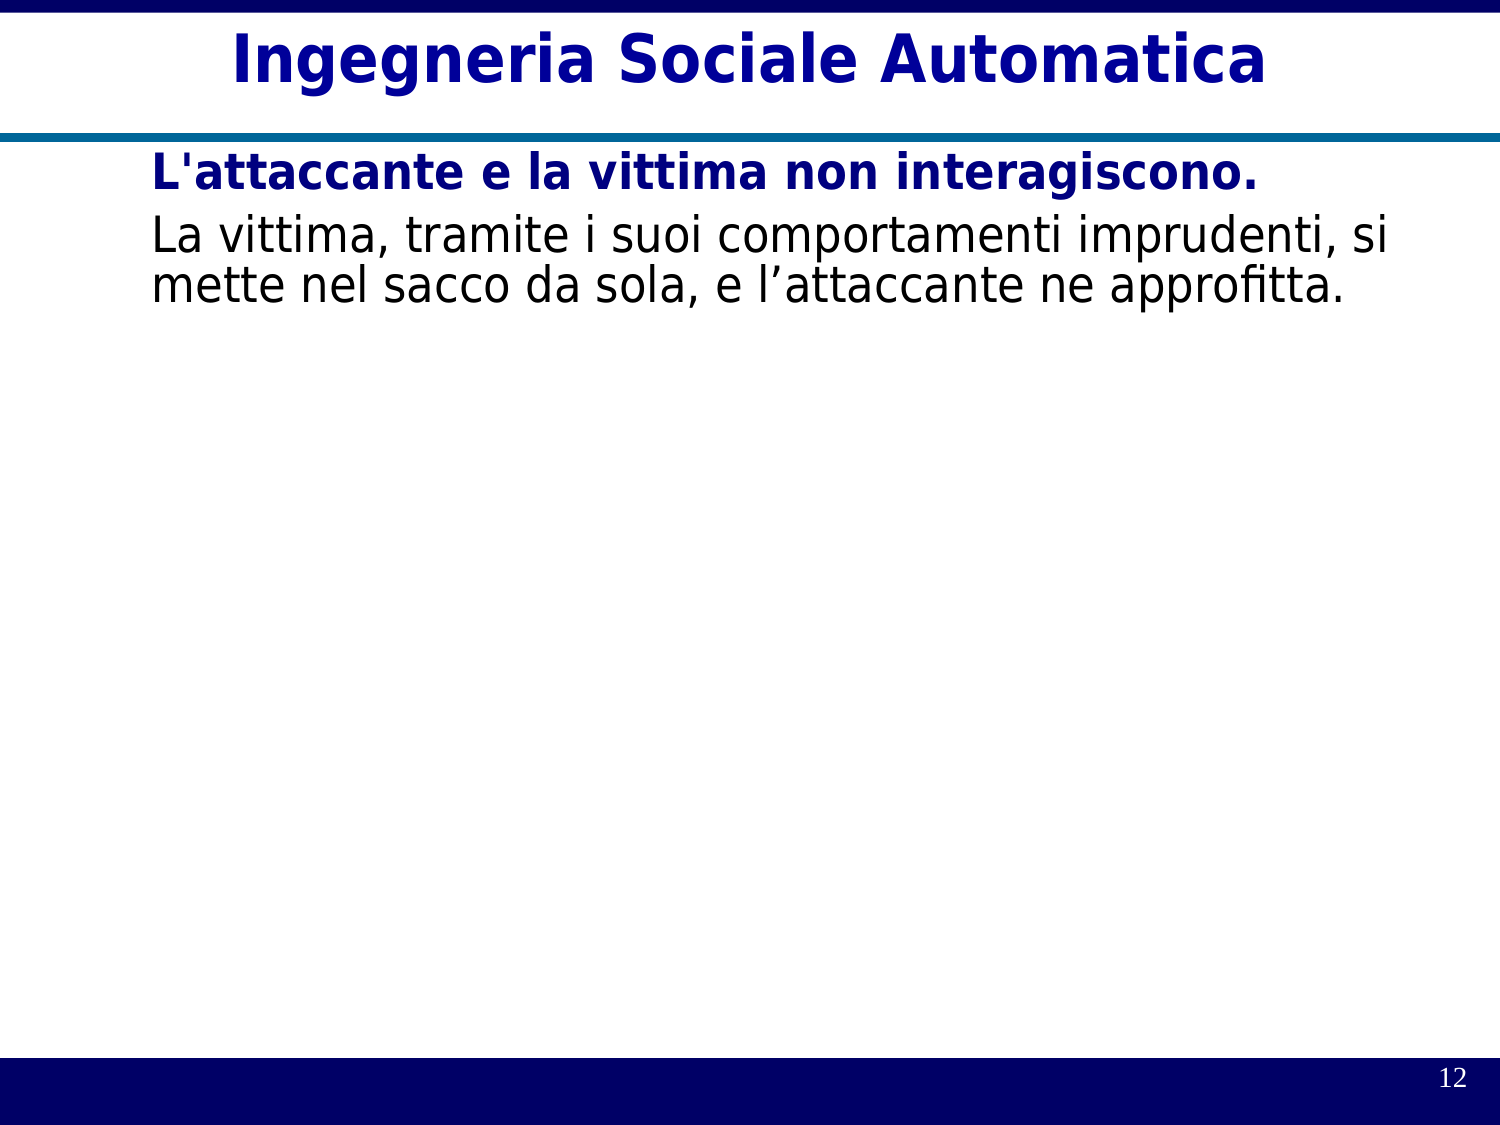

# Ingegneria Sociale Automatica
L'attaccante e la vittima non interagiscono.
La vittima, tramite i suoi comportamenti imprudenti, si mette nel sacco da sola, e l’attaccante ne approfitta.